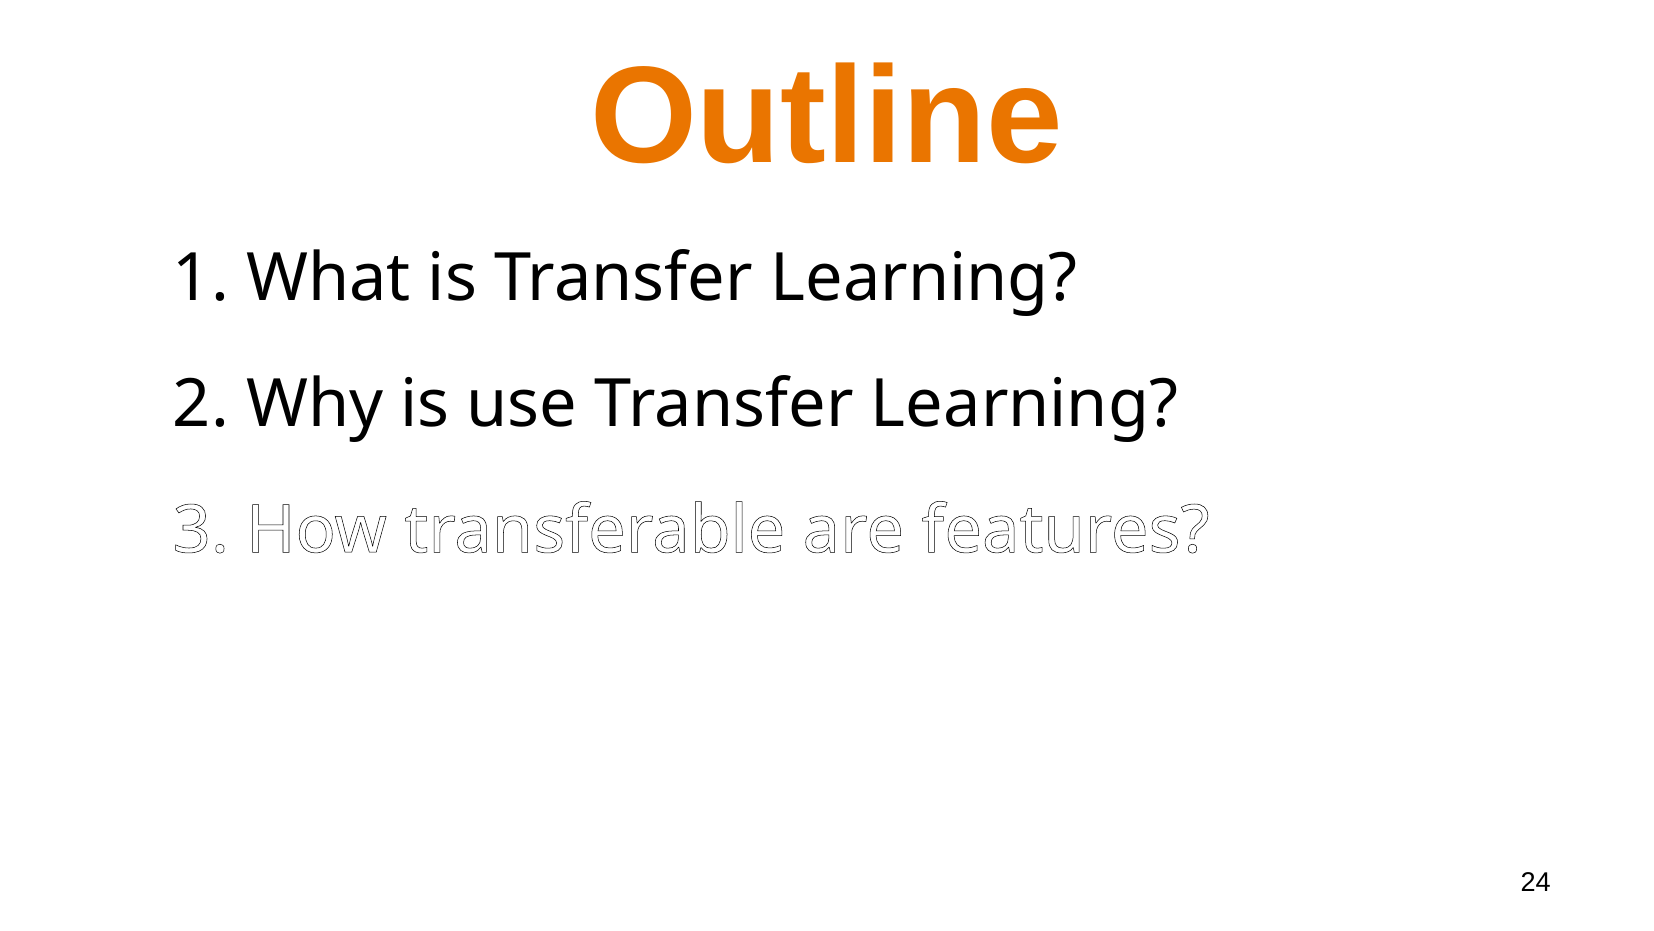

# Outline
1. What is Transfer Learning?
2. Why is use Transfer Learning?
3. How transferable are features?